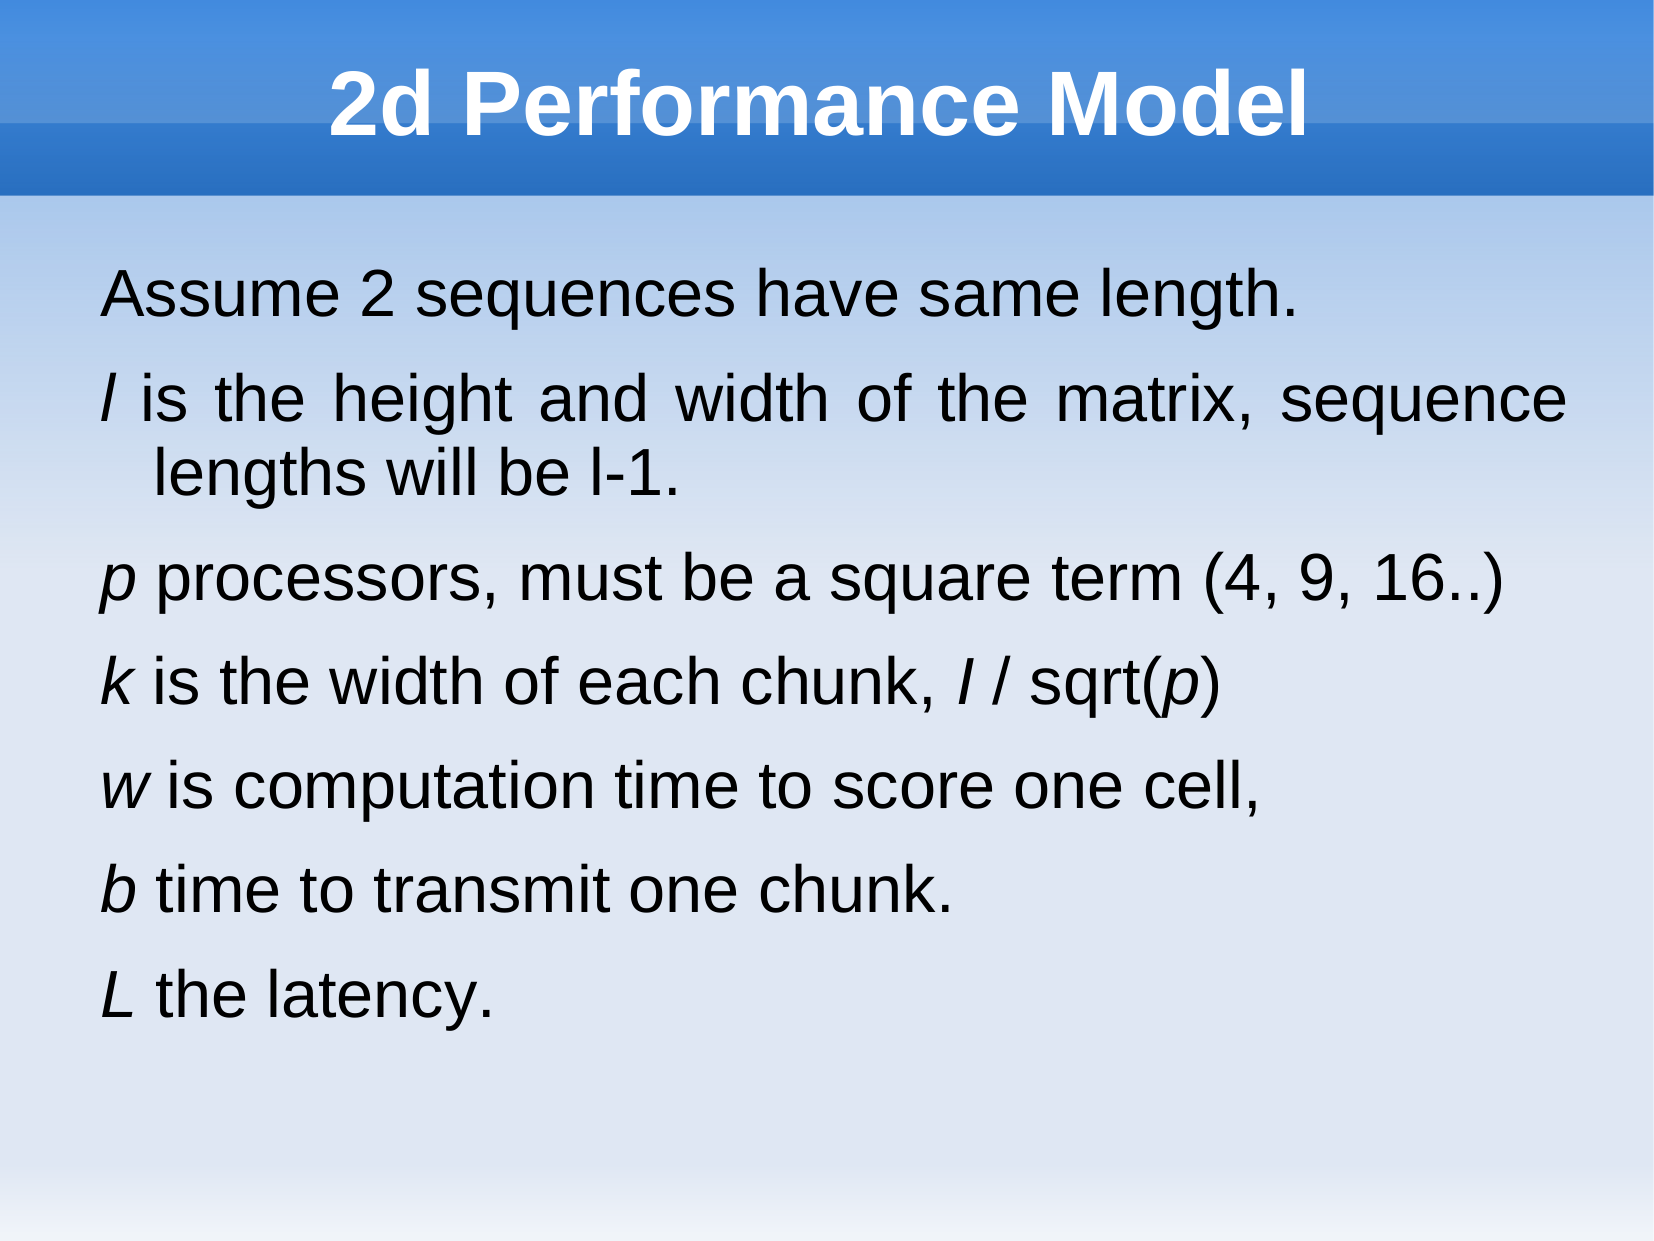

# 2d Performance Model
Assume 2 sequences have same length.
l is the height and width of the matrix, sequence lengths will be l-1.
p processors, must be a square term (4, 9, 16..)
k is the width of each chunk, I / sqrt(p)
w is computation time to score one cell,
b time to transmit one chunk.
L the latency.